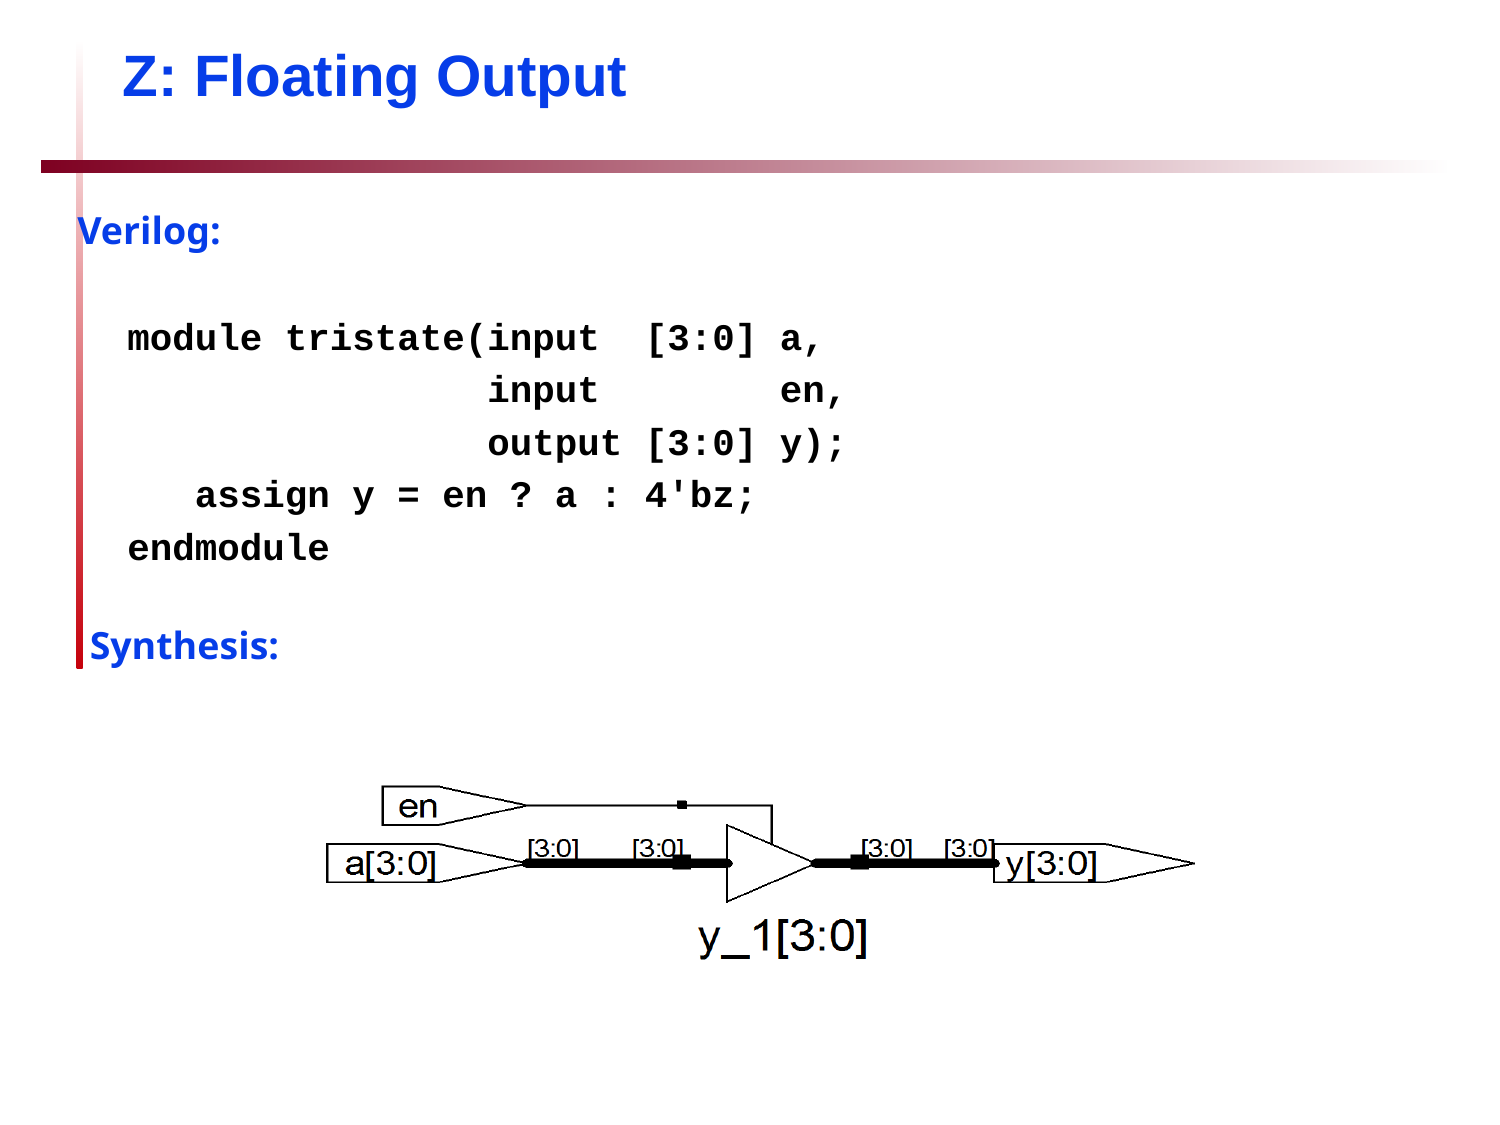

# Z: Floating Output
Verilog:
module tristate(input [3:0] a,
 input en,
 output [3:0] y);
 assign y = en ? a : 4'bz;
endmodule
Synthesis: